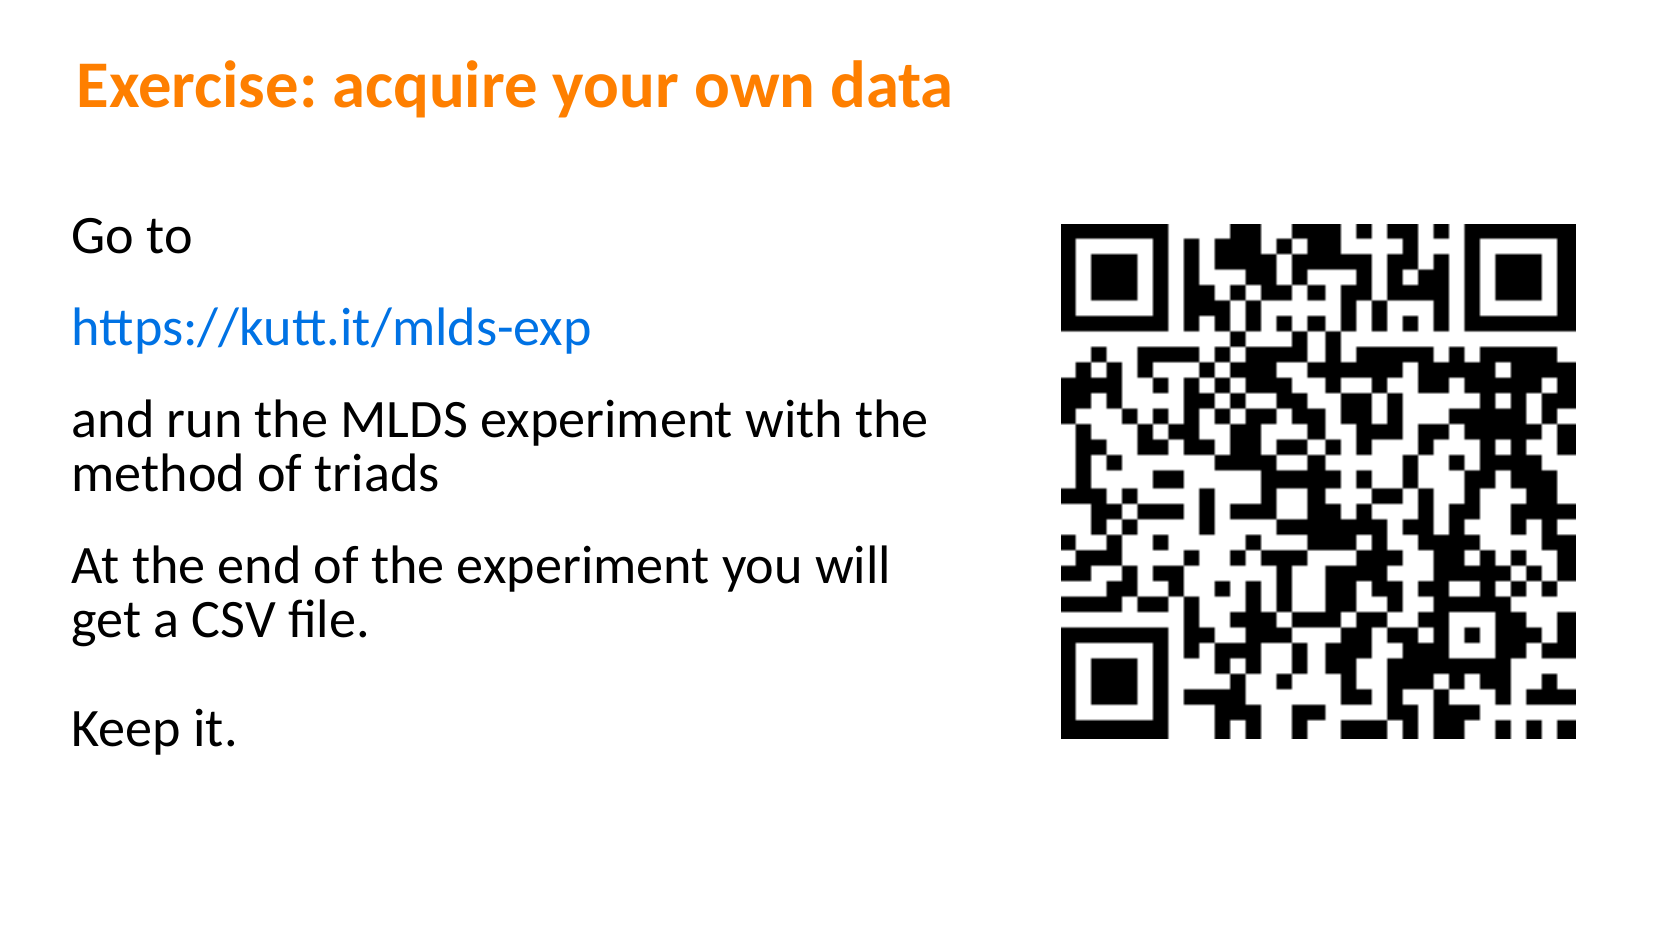

# Exercise: acquire your own data
Go to
https://kutt.it/mlds-exp
and run the MLDS experiment with the method of triads
At the end of the experiment you will get a CSV file.
Keep it.